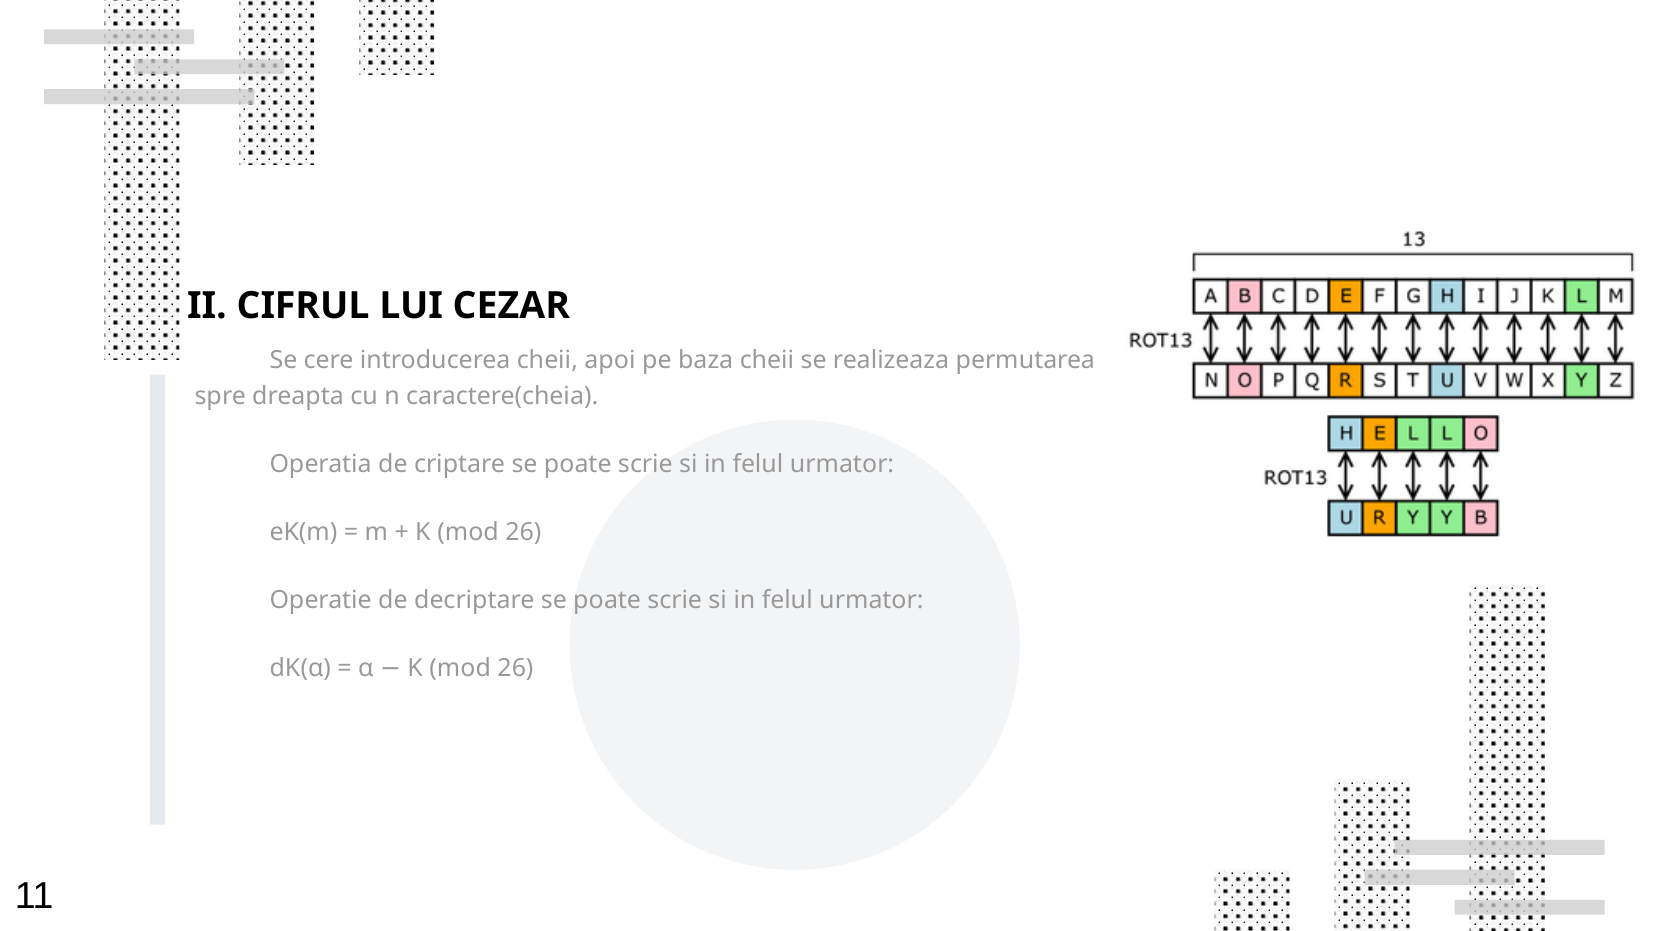

II. CIFRUL LUI CEZAR
	Se cere introducerea cheii, apoi pe baza cheii se realizeaza permutarea spre dreapta cu n caractere(cheia).
	Operatia de criptare se poate scrie si in felul urmator:
	eK(m) = m + K (mod 26)
	Operatie de decriptare se poate scrie si in felul urmator:
	dK(α) = α − K (mod 26)